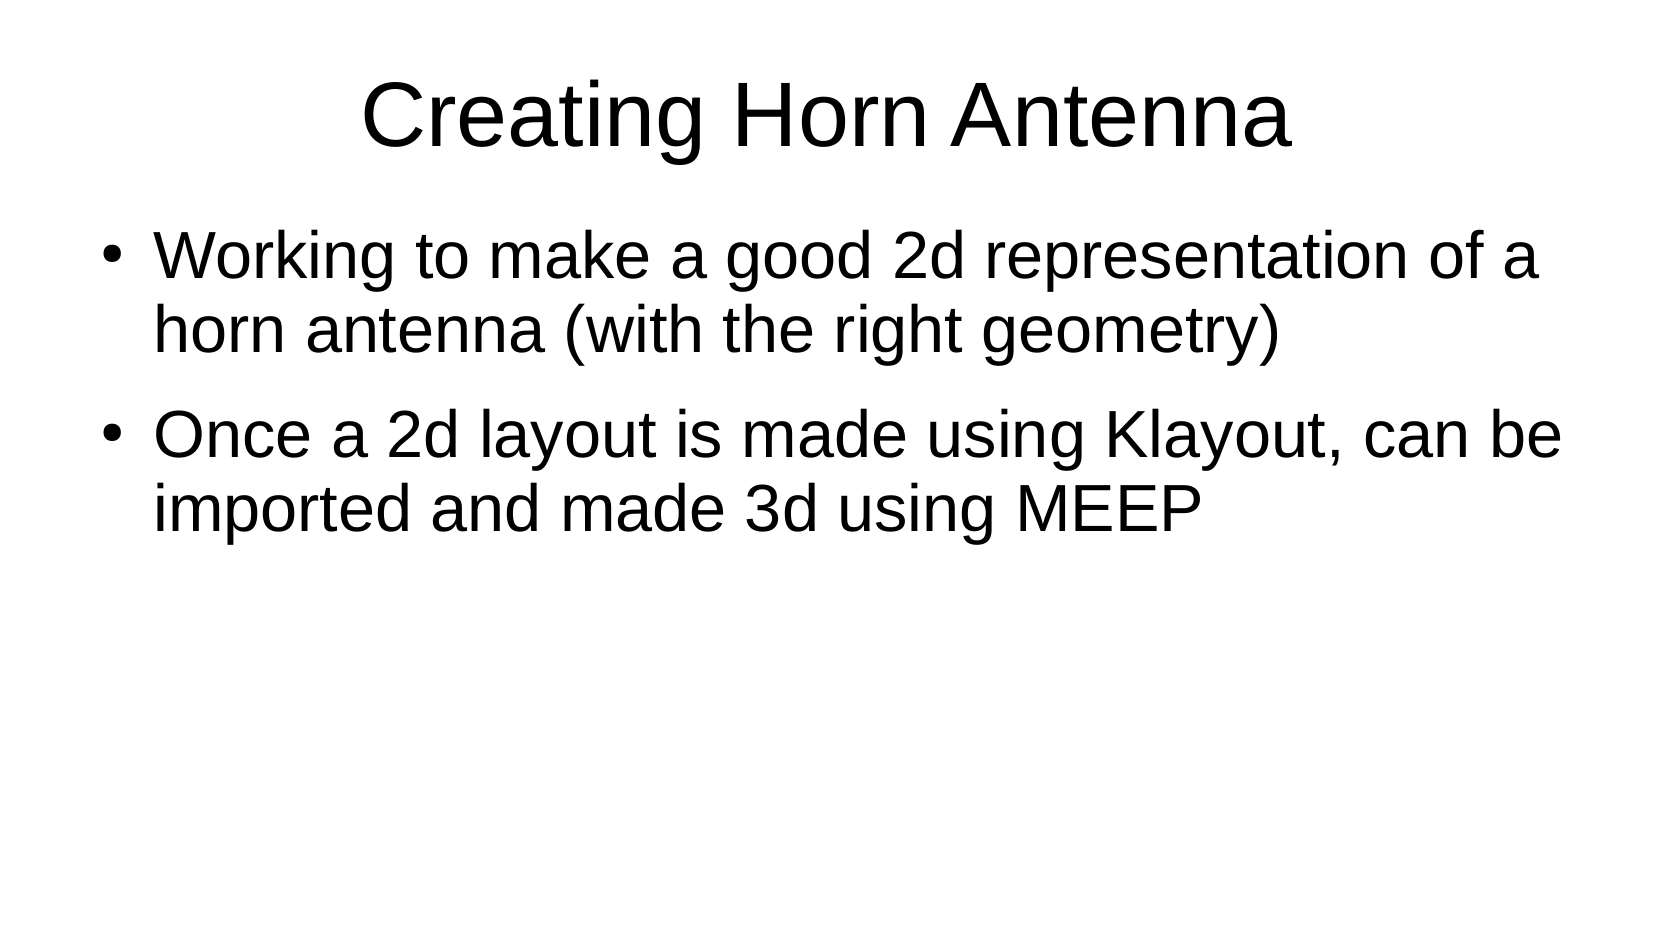

# Creating Horn Antenna
Working to make a good 2d representation of a horn antenna (with the right geometry)
Once a 2d layout is made using Klayout, can be imported and made 3d using MEEP